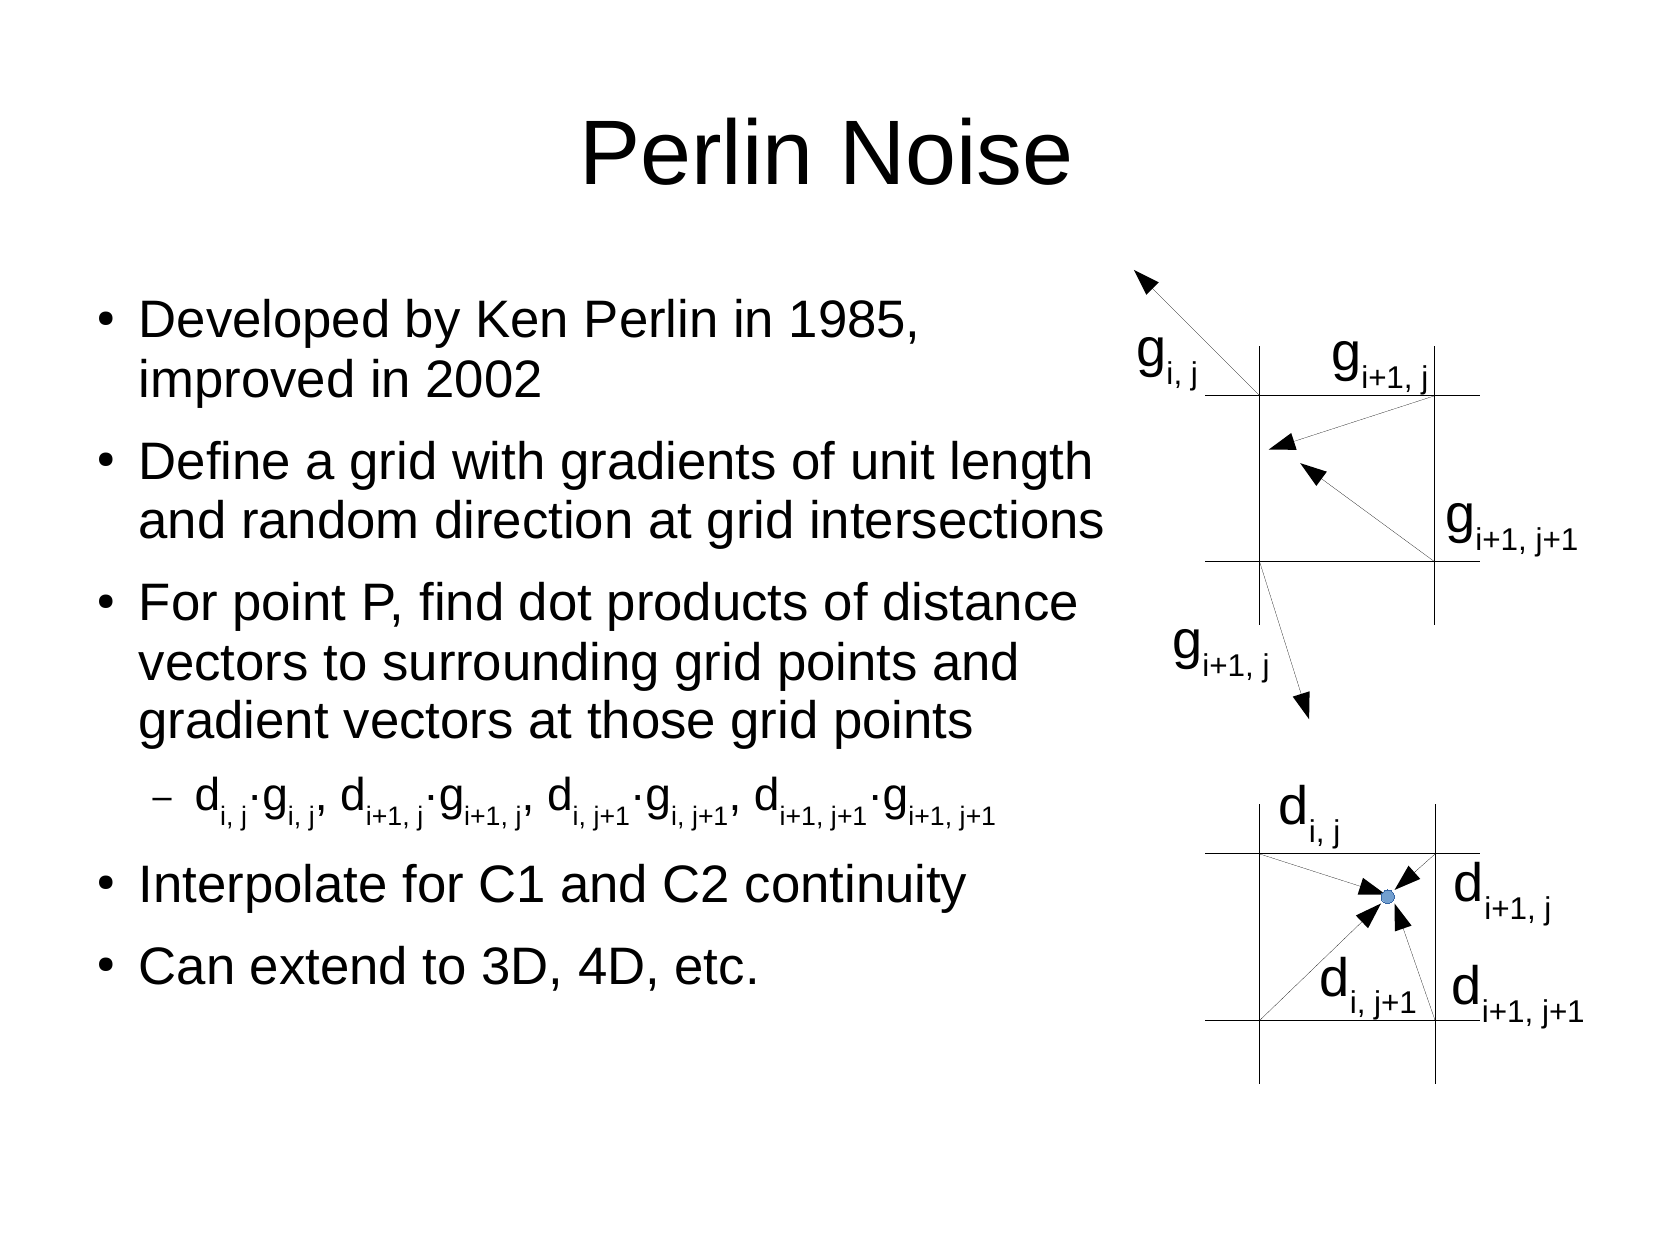

# Perlin Noise
Developed by Ken Perlin in 1985, improved in 2002
Define a grid with gradients of unit length and random direction at grid intersections
For point P, find dot products of distance vectors to surrounding grid points and gradient vectors at those grid points
di, j·gi, j, di+1, j·gi+1, j, di, j+1·gi, j+1, di+1, j+1·gi+1, j+1
Interpolate for C1 and C2 continuity
Can extend to 3D, 4D, etc.
gi, j
gi+1, j
gi+1, j+1
gi+1, j
di, j
di+1, j
di, j+1
di+1, j+1